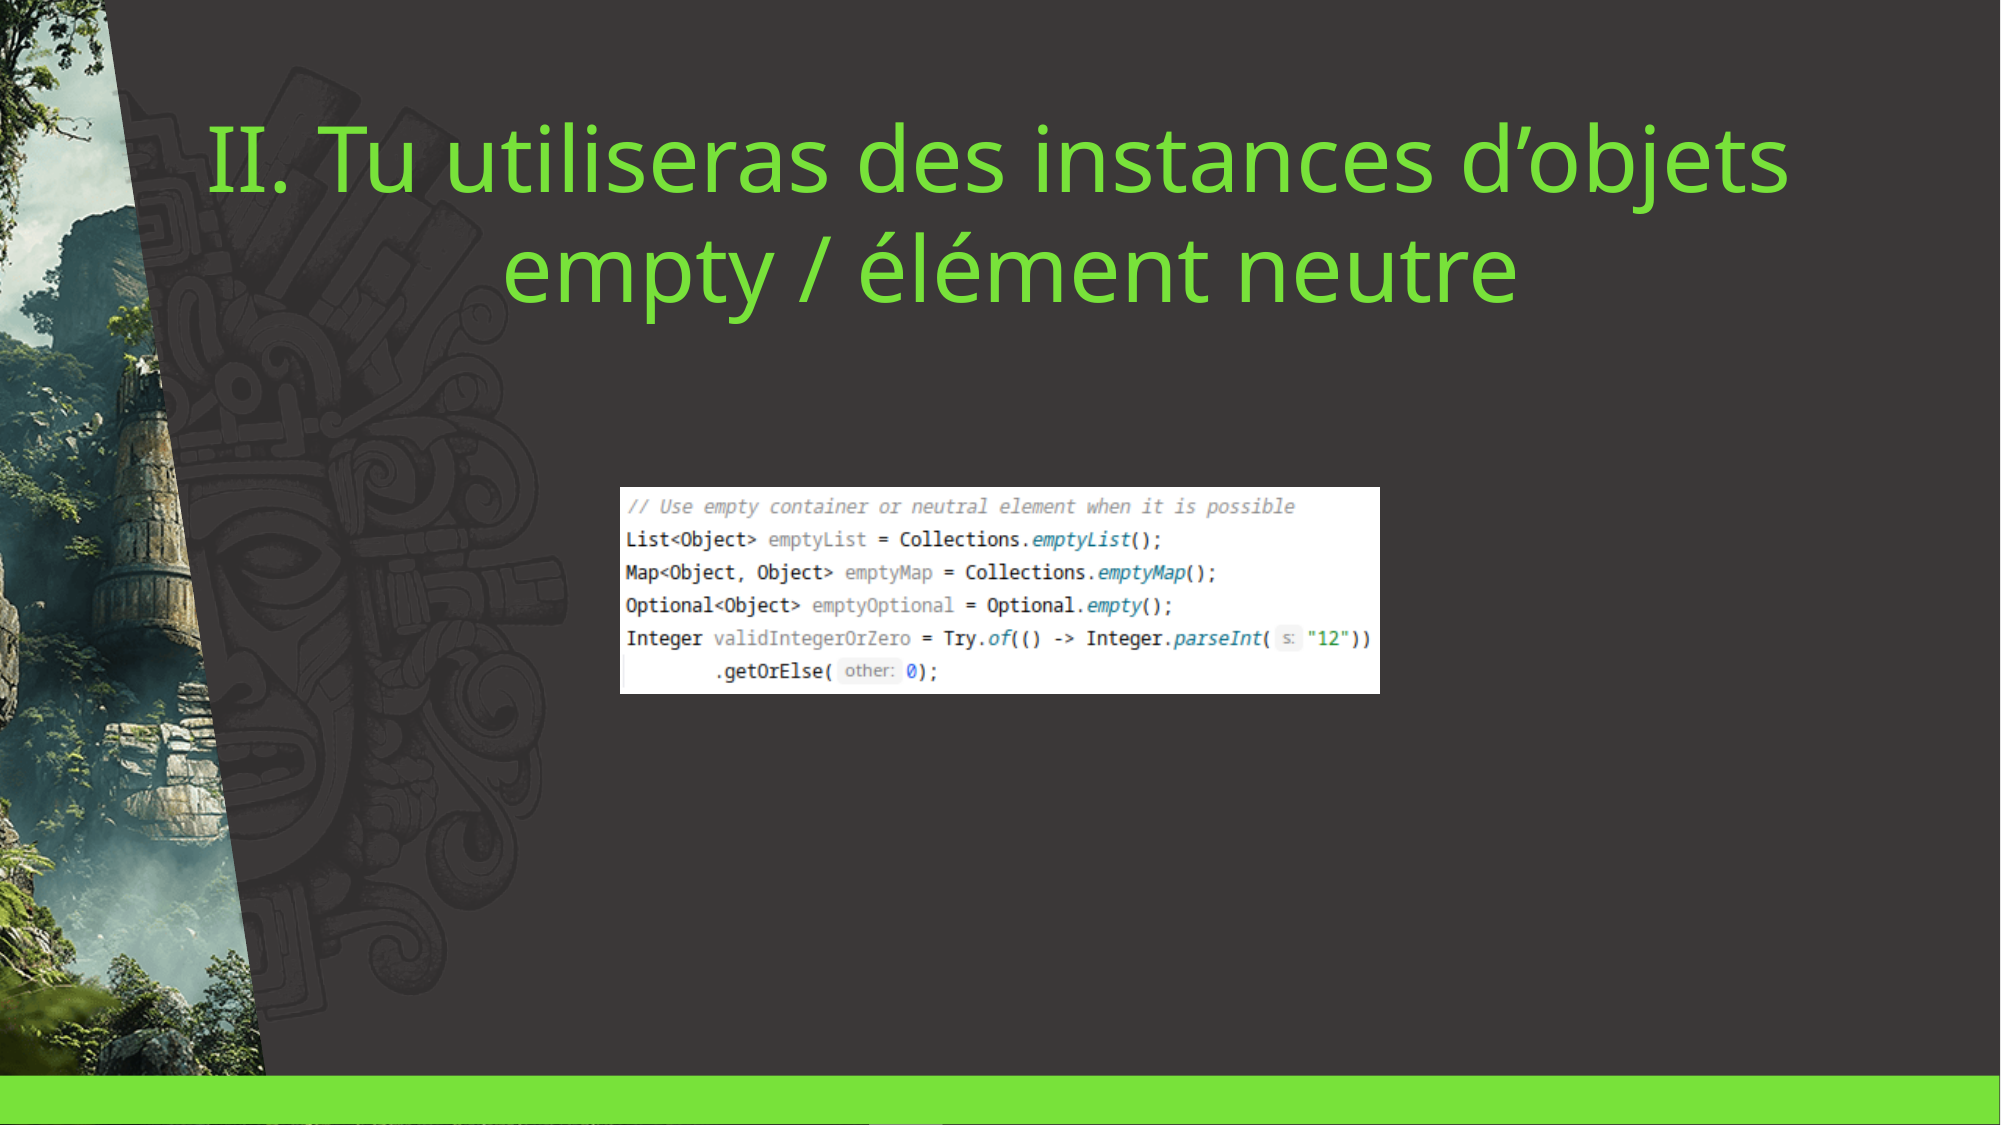

II. Tu utiliseras des instances d’objets
 empty / élément neutre